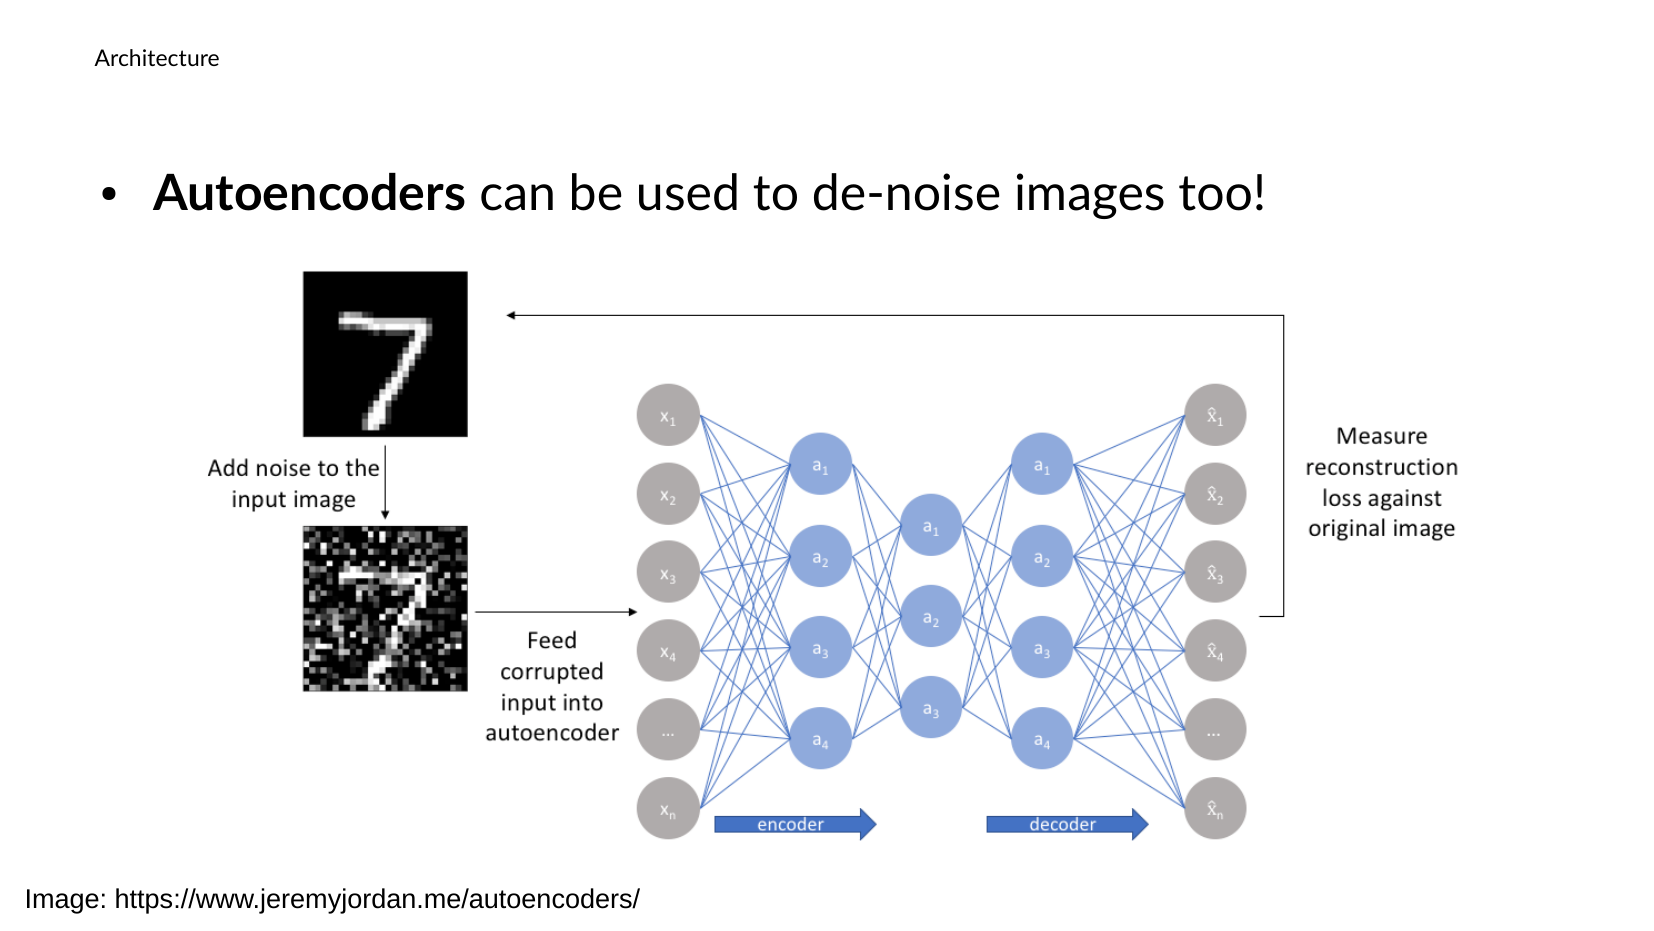

# Architecture
Autoencoders can be used to de-noise images too!
Image: https://www.jeremyjordan.me/autoencoders/